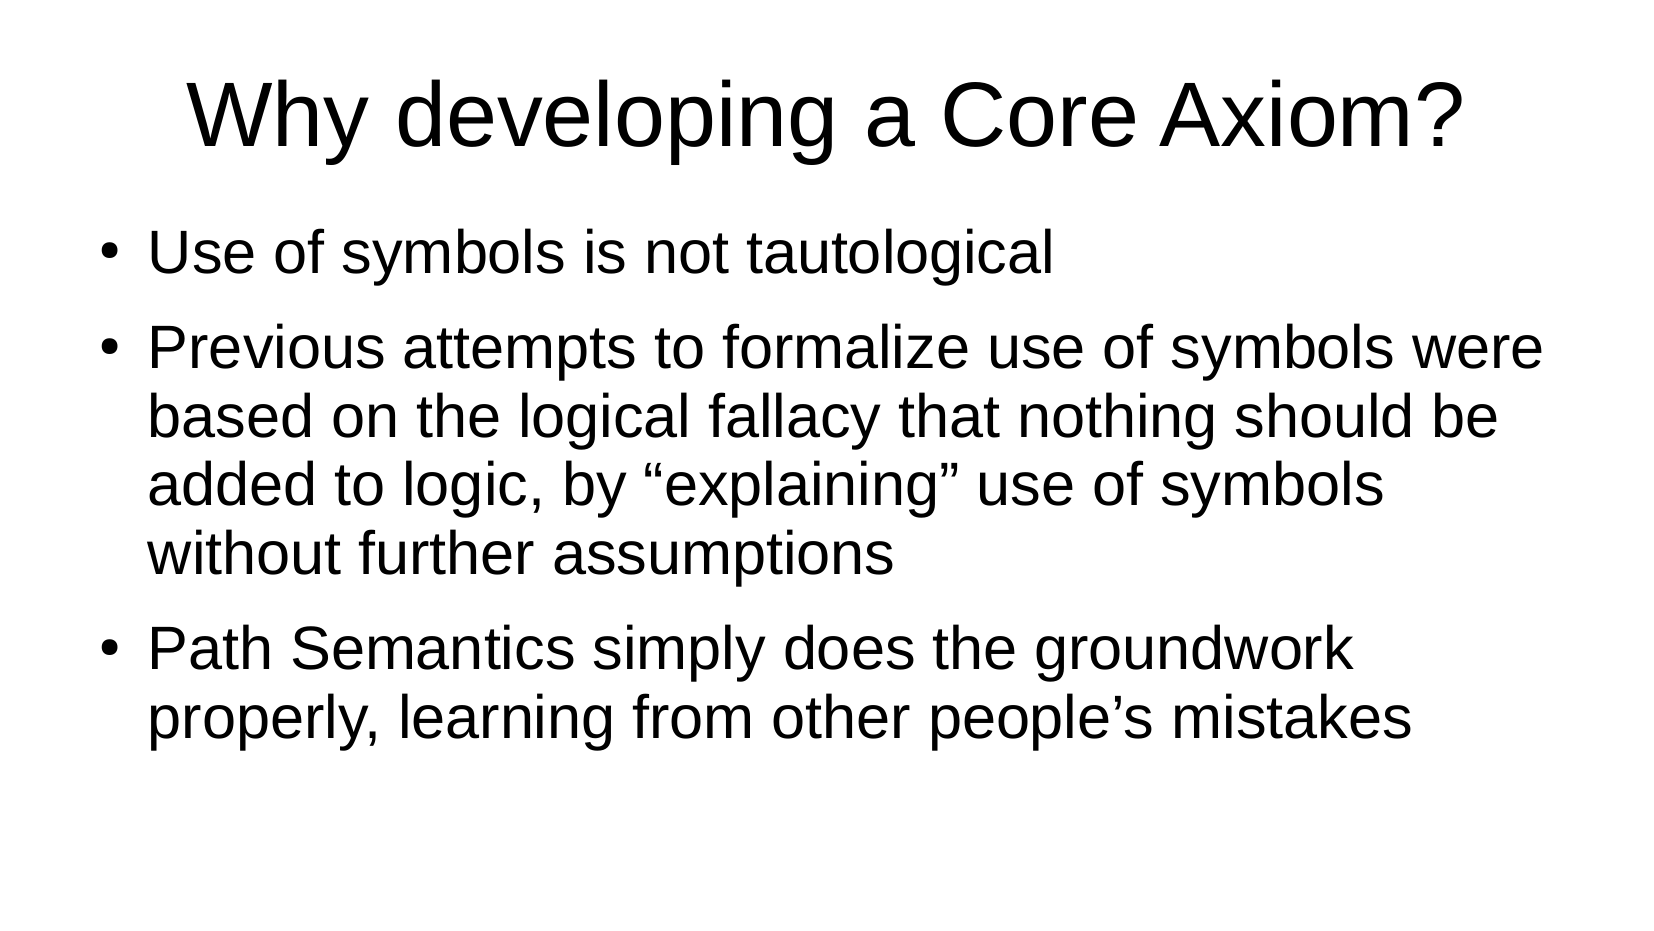

# Why developing a Core Axiom?
Use of symbols is not tautological
Previous attempts to formalize use of symbols were based on the logical fallacy that nothing should be added to logic, by “explaining” use of symbols without further assumptions
Path Semantics simply does the groundwork properly, learning from other people’s mistakes